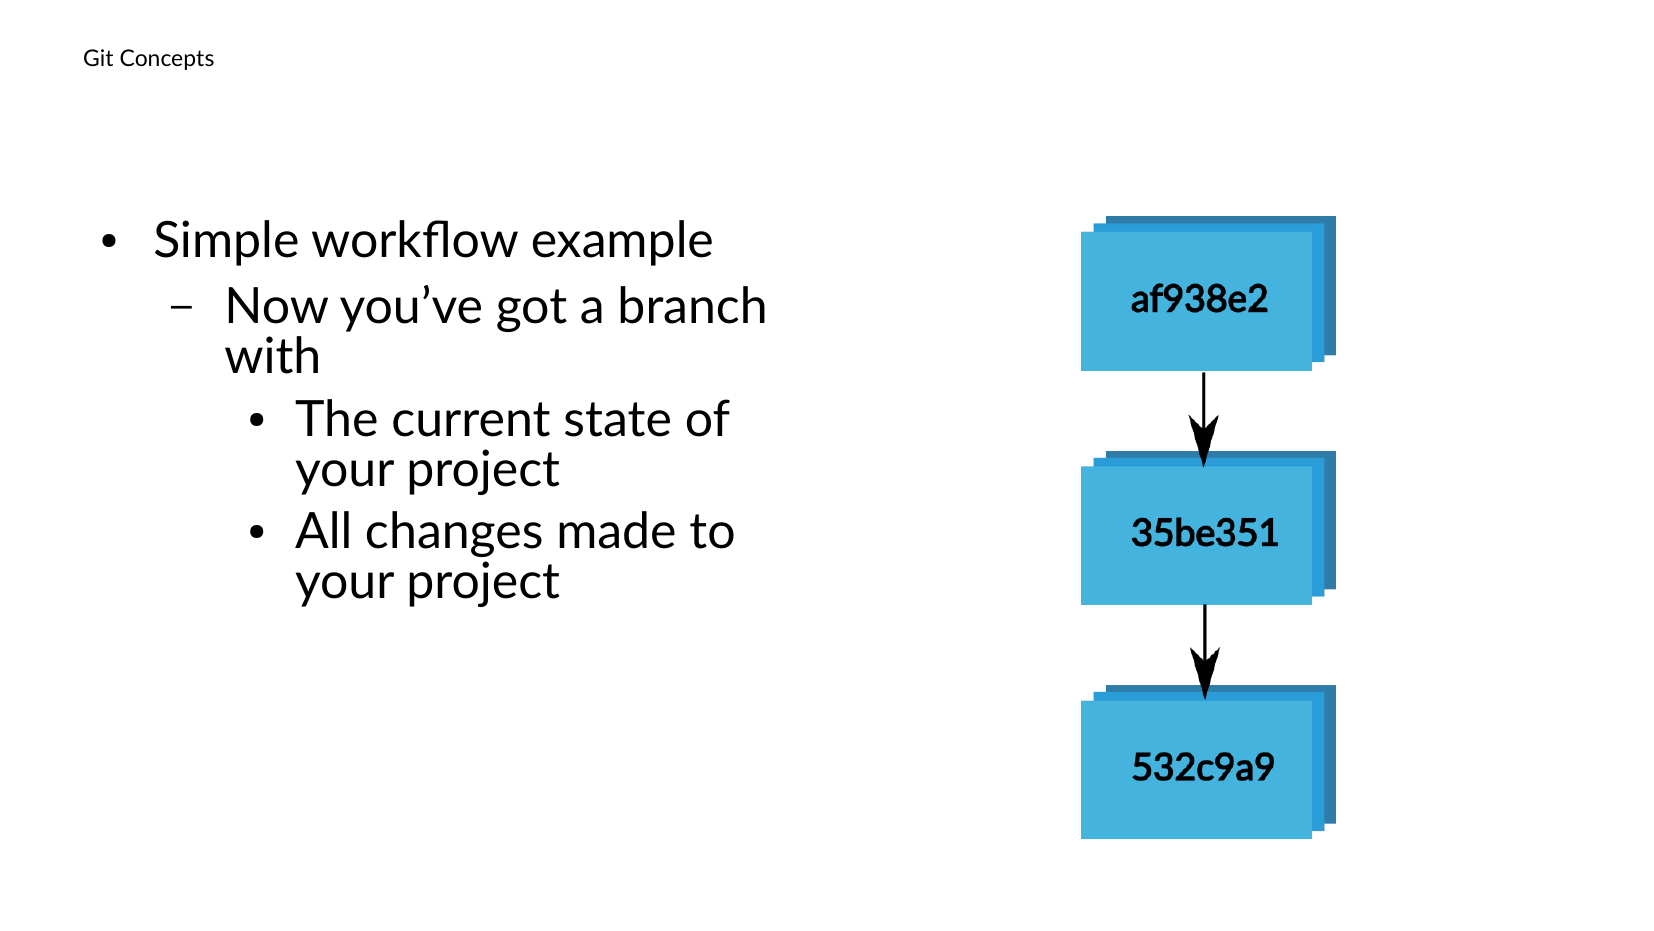

# Git Concepts
Simple workflow example
Now you’ve got a branch with
The current state of your project
All changes made to your project